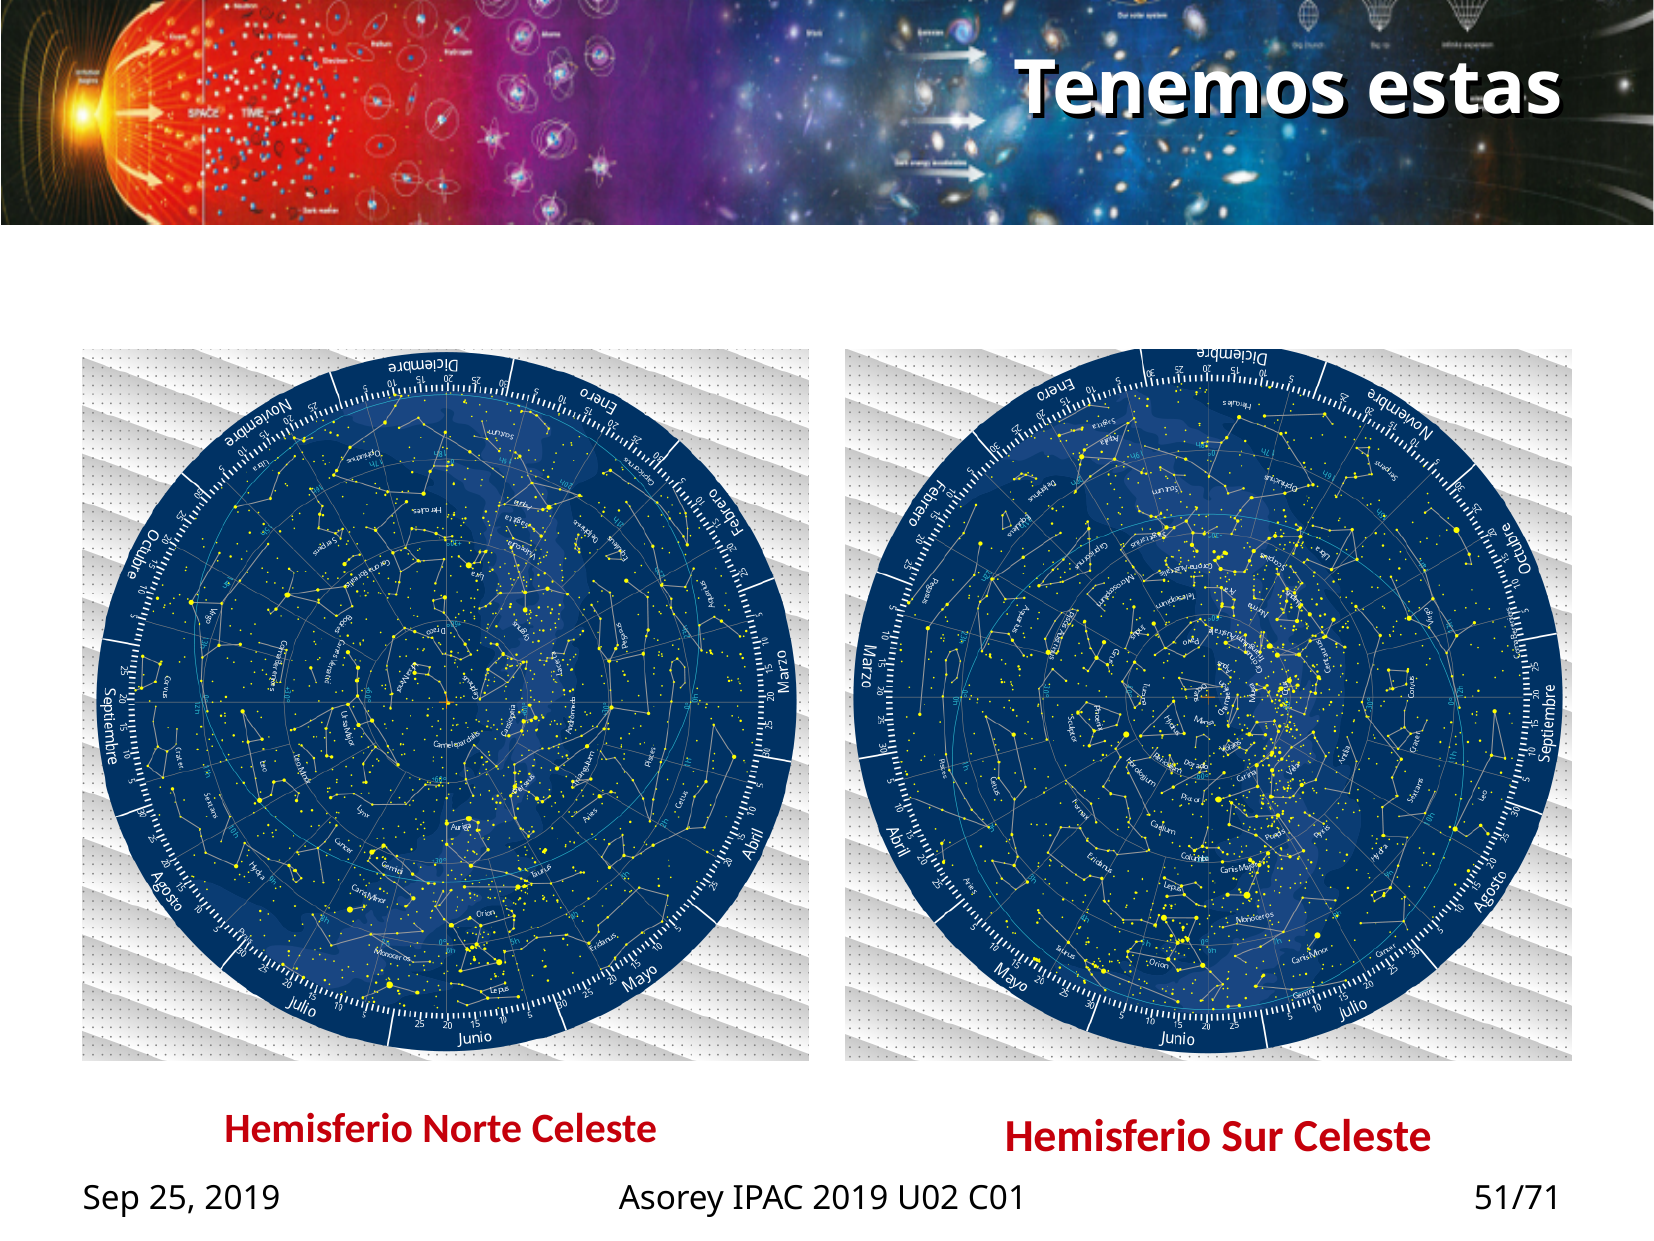

# Tenemos estas
Hemisferio Norte Celeste
Hemisferio Sur Celeste
Sep 25, 2019
Asorey IPAC 2019 U02 C01
51